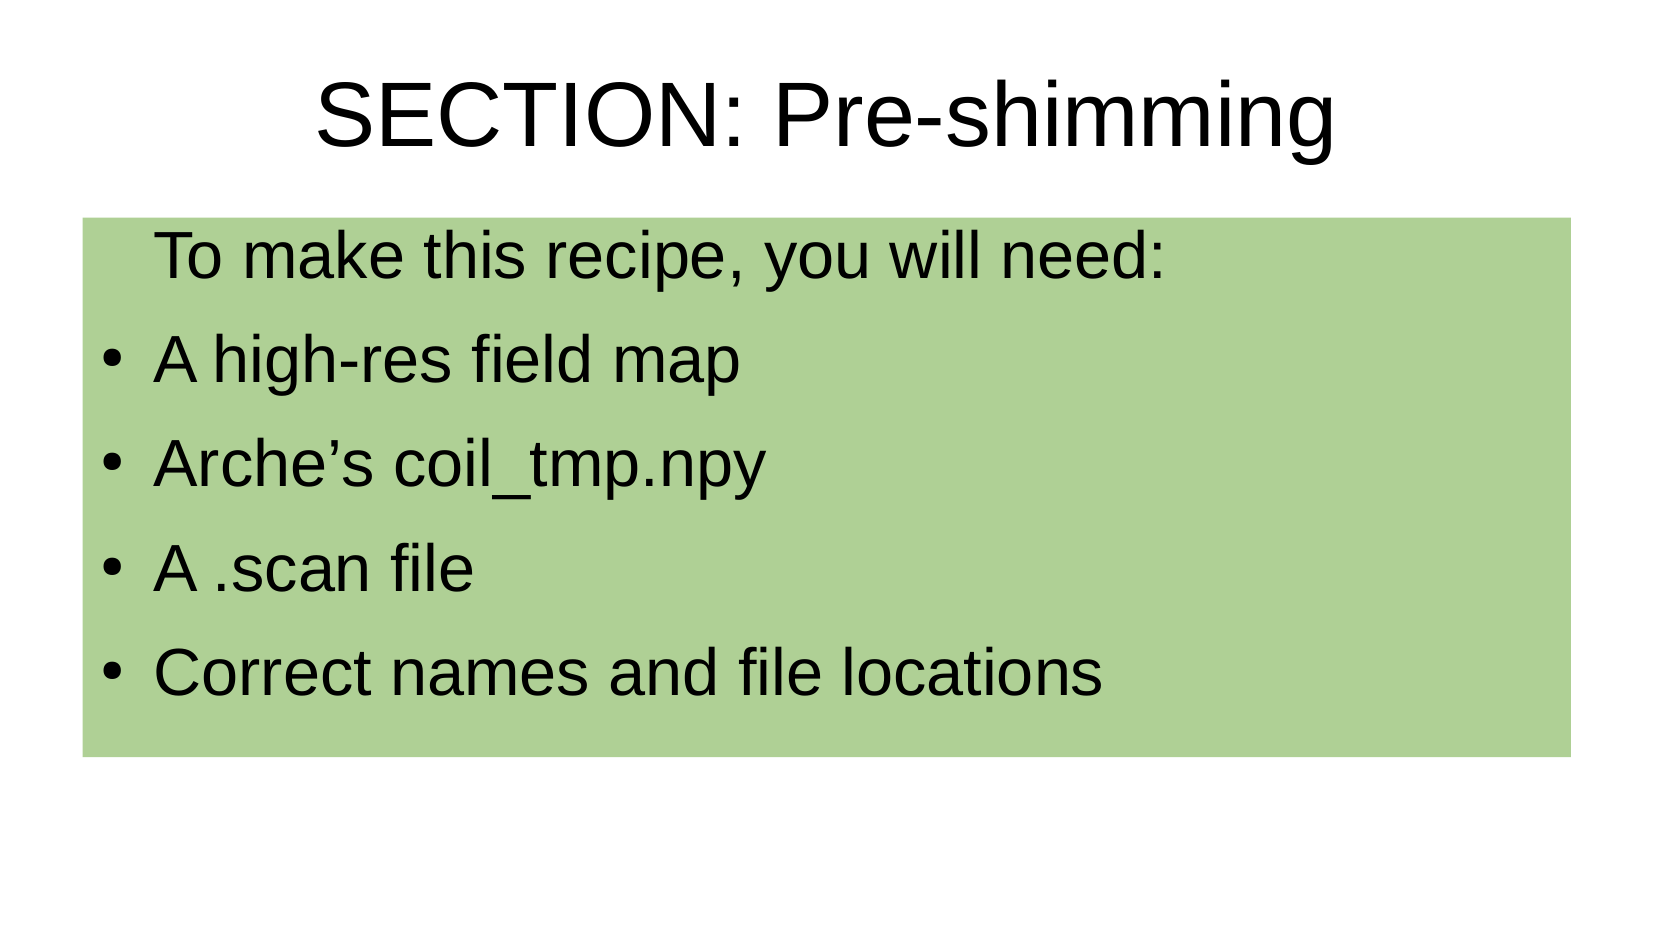

# SECTION: Pre-shimming
To make this recipe, you will need:
A high-res field map
Arche’s coil_tmp.npy
A .scan file
Correct names and file locations